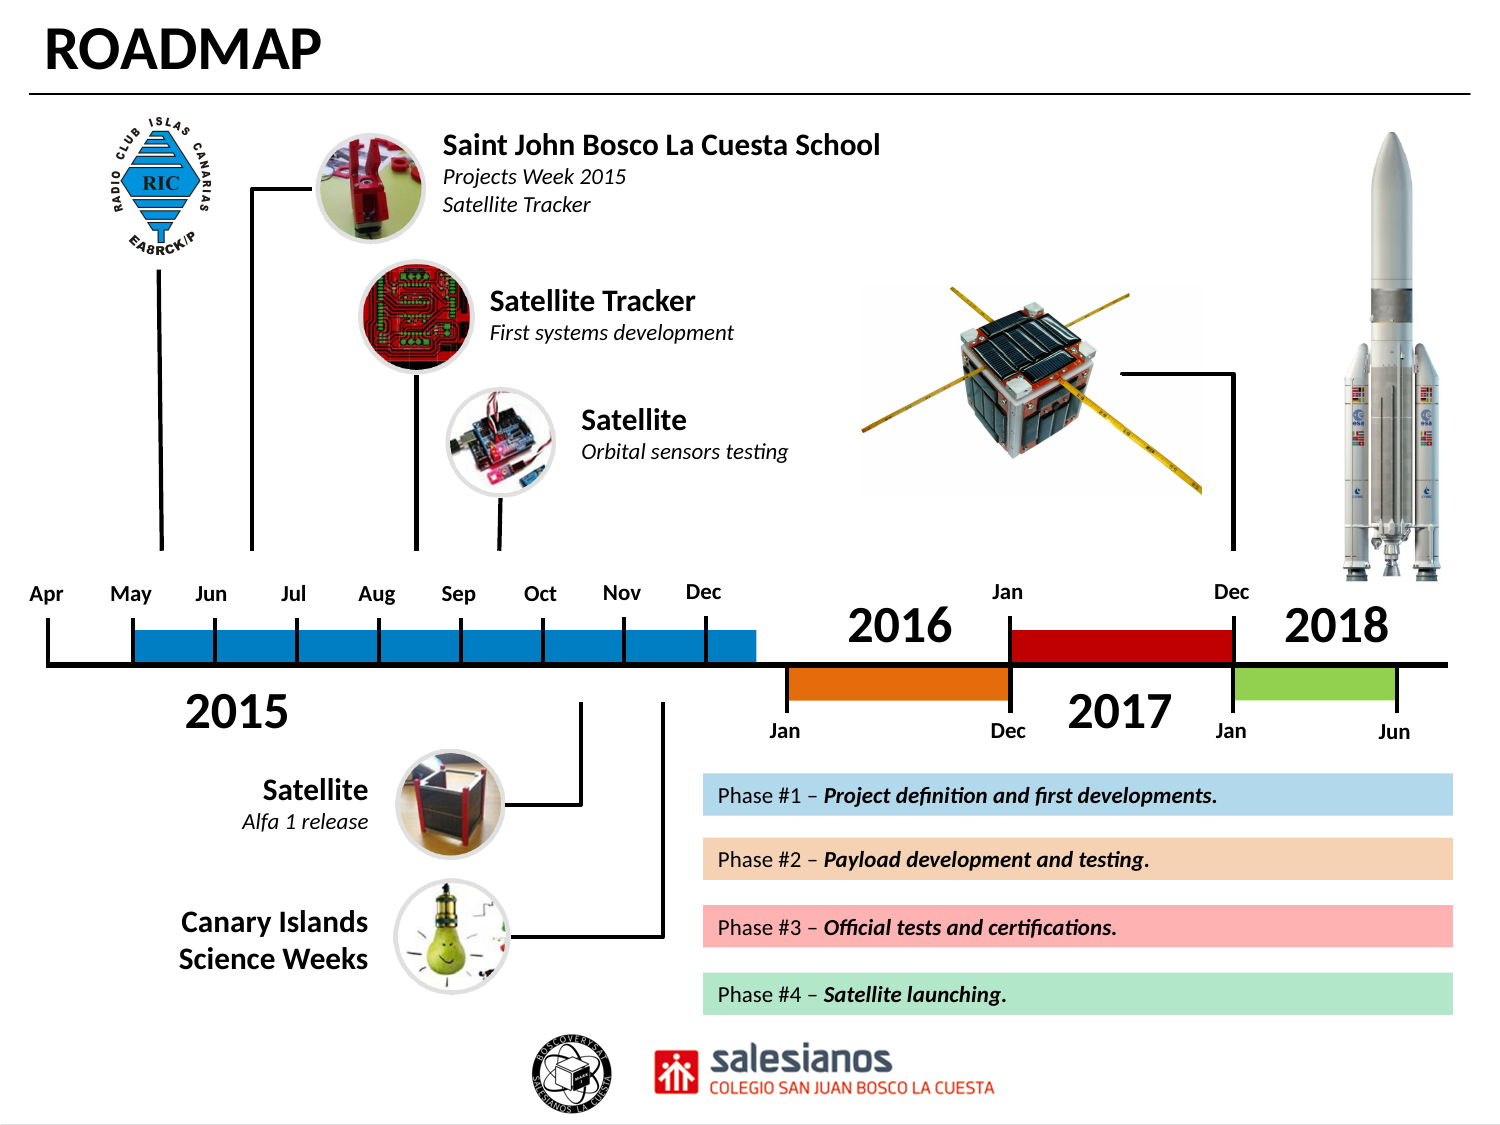

ROADMAP
Saint John Bosco La Cuesta School
Projects Week 2015
Satellite Tracker
Satellite Tracker
First systems development
Satellite
Orbital sensors testing
Dec
Dec
Jan
Nov
Oct
Apr
May
Jun
Jul
Aug
Sep
2016
2018
2015
2017
Jan
Jan
Dec
Jun
Satellite
Alfa 1 release
Phase #1 – Project definition and first developments.
Phase #2 – Payload development and testing.
Canary Islands
Science Weeks
Phase #3 – Official tests and certifications.
Phase #4 – Satellite launching.